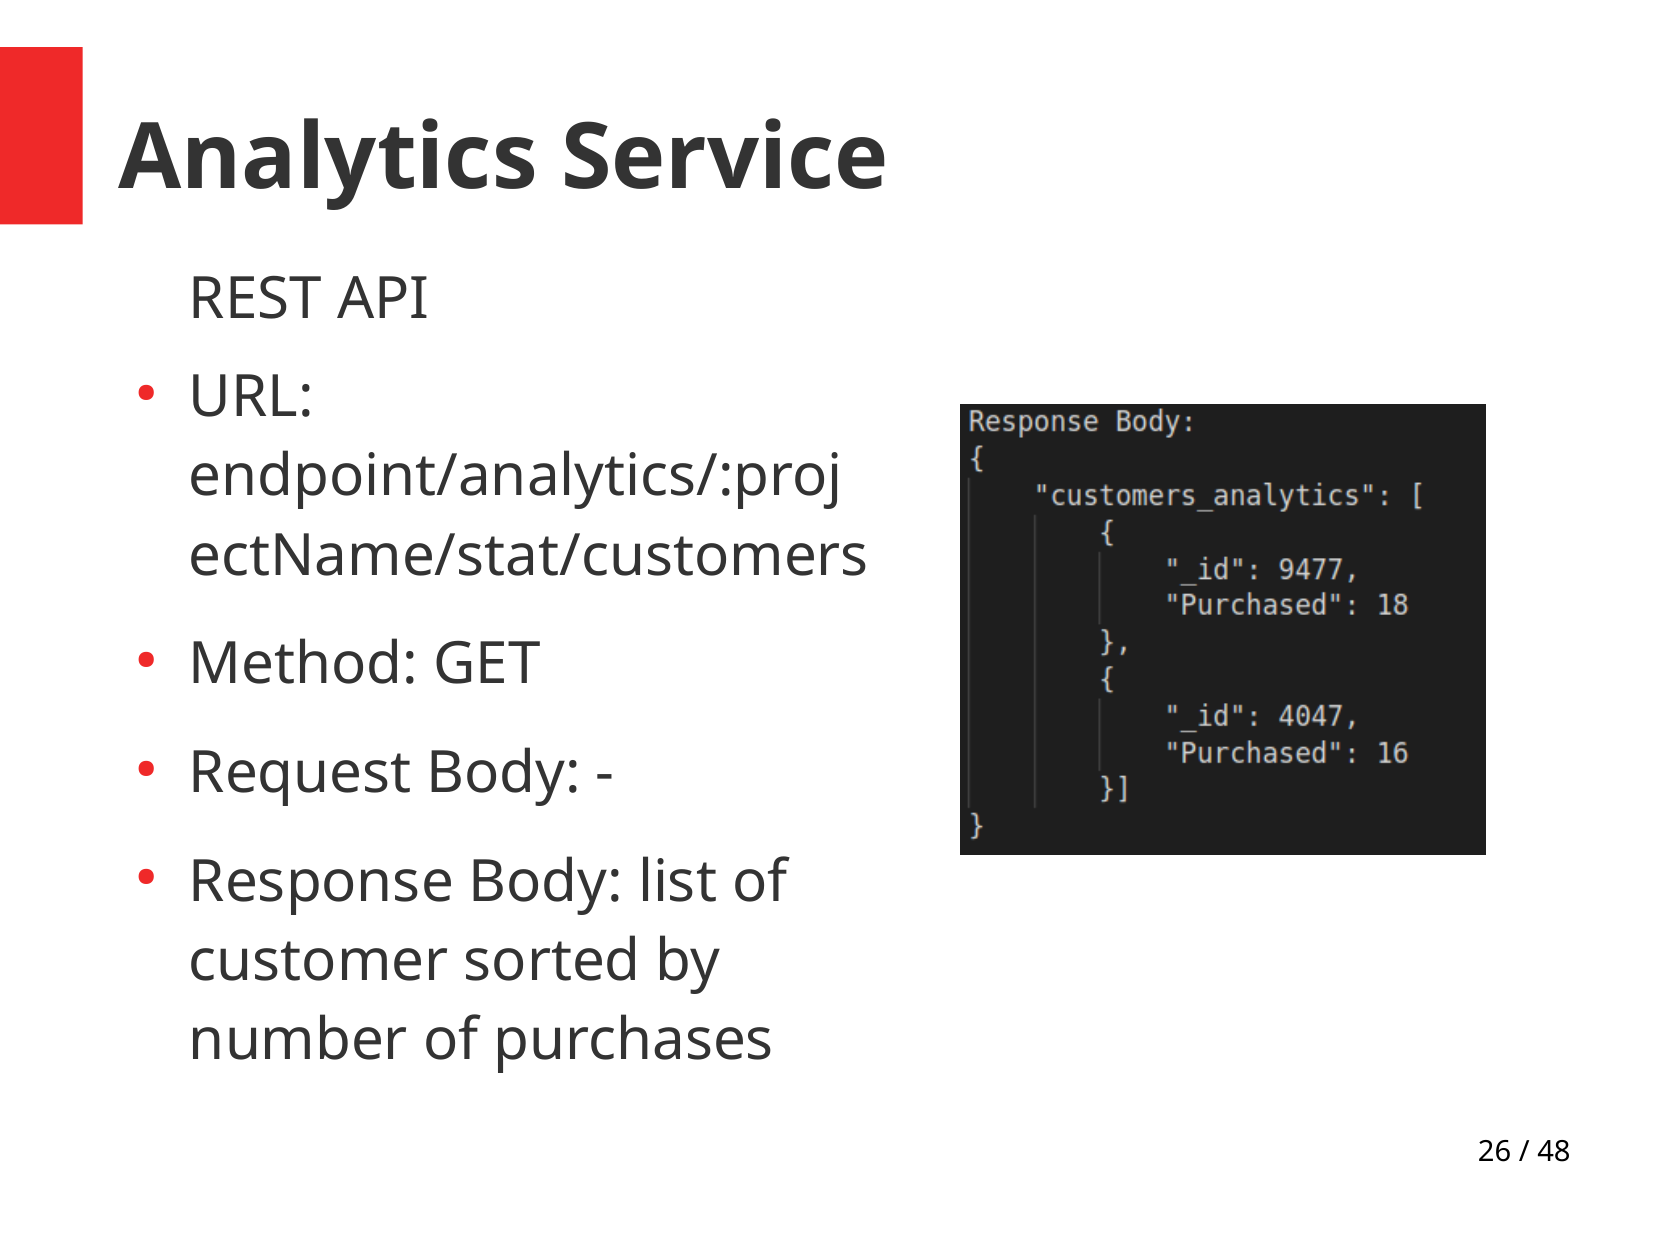

# Analytics Service
REST API
URL: endpoint/analytics/:projectName/stat/customers
Method: GET
Request Body: -
Response Body: list of customer sorted by number of purchases
26